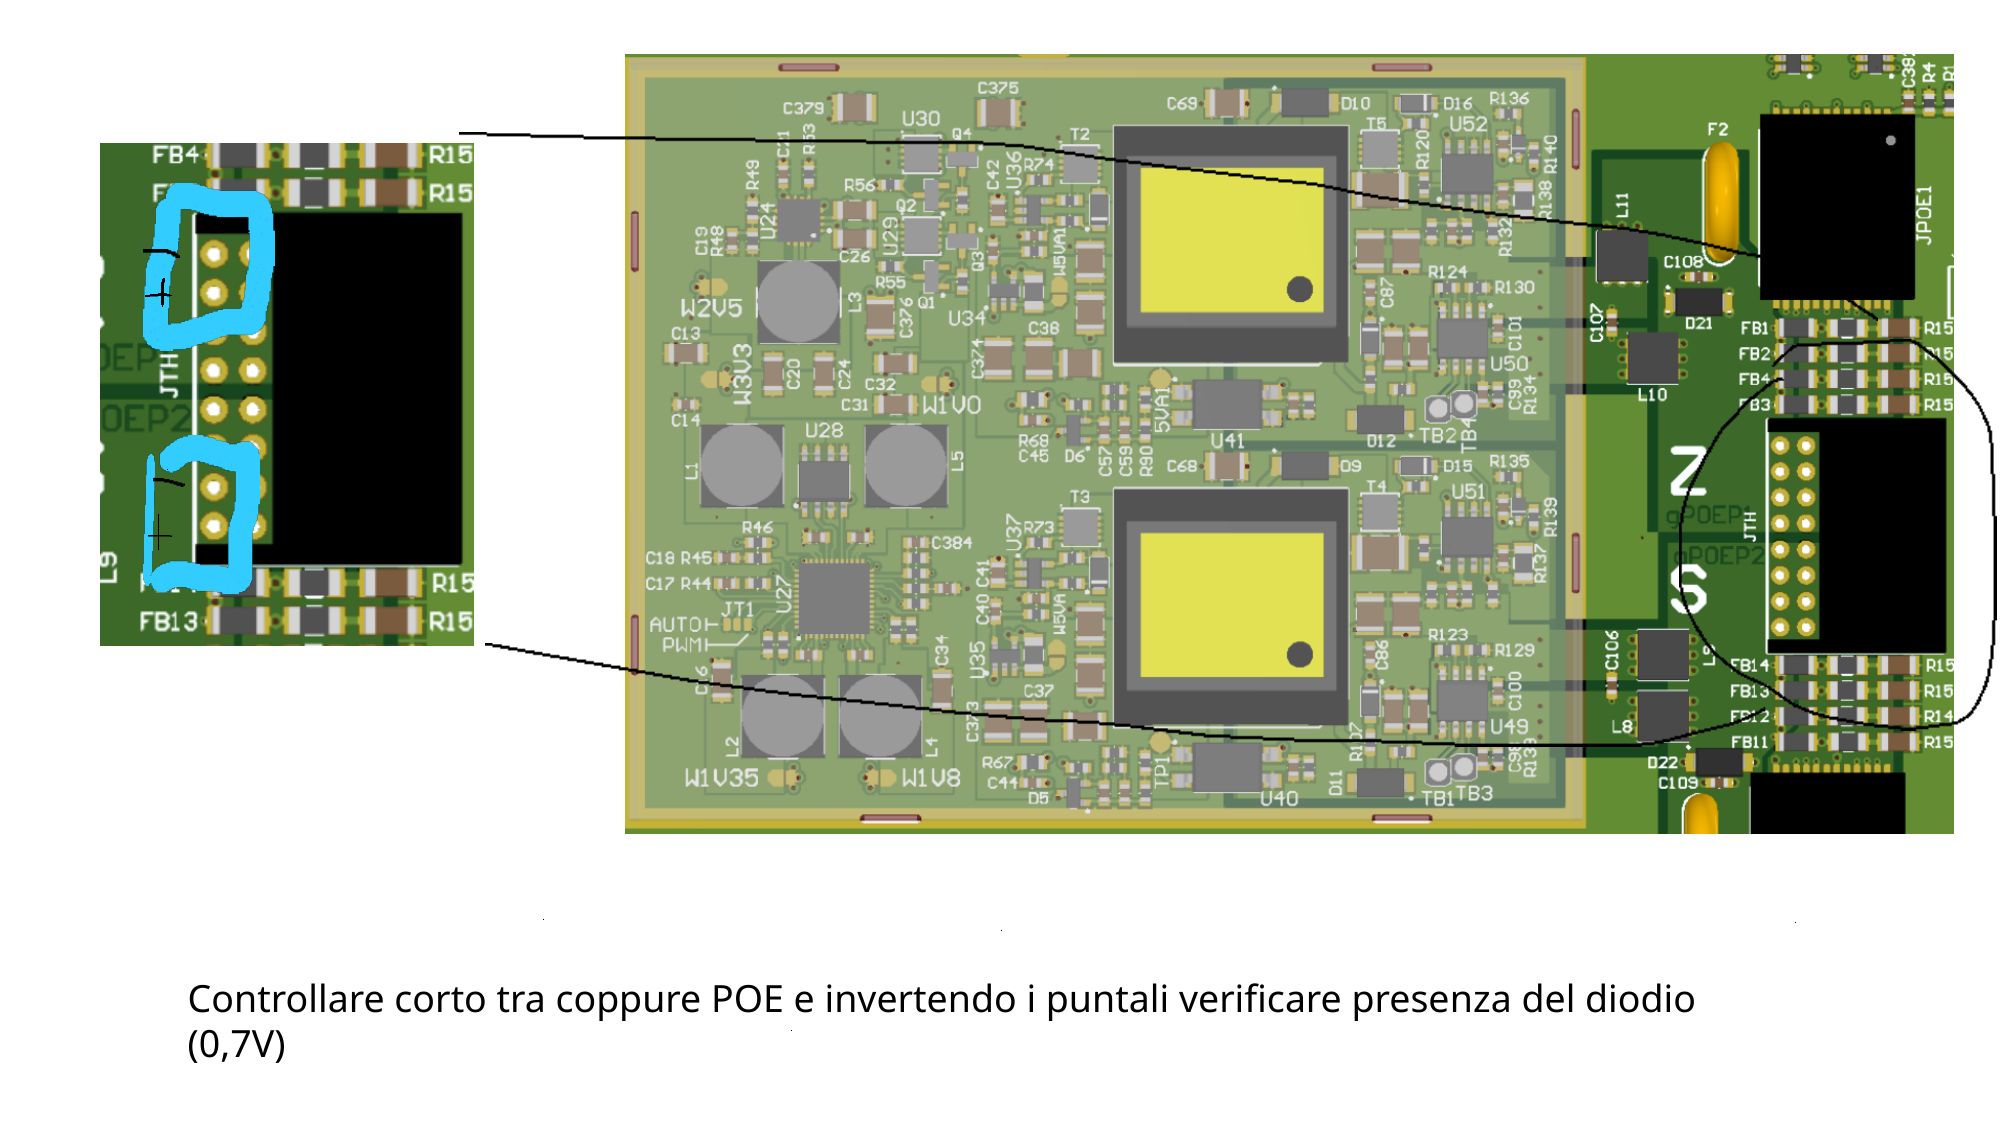

#
Controllare corto tra coppure POE e invertendo i puntali verificare presenza del diodio (0,7V)